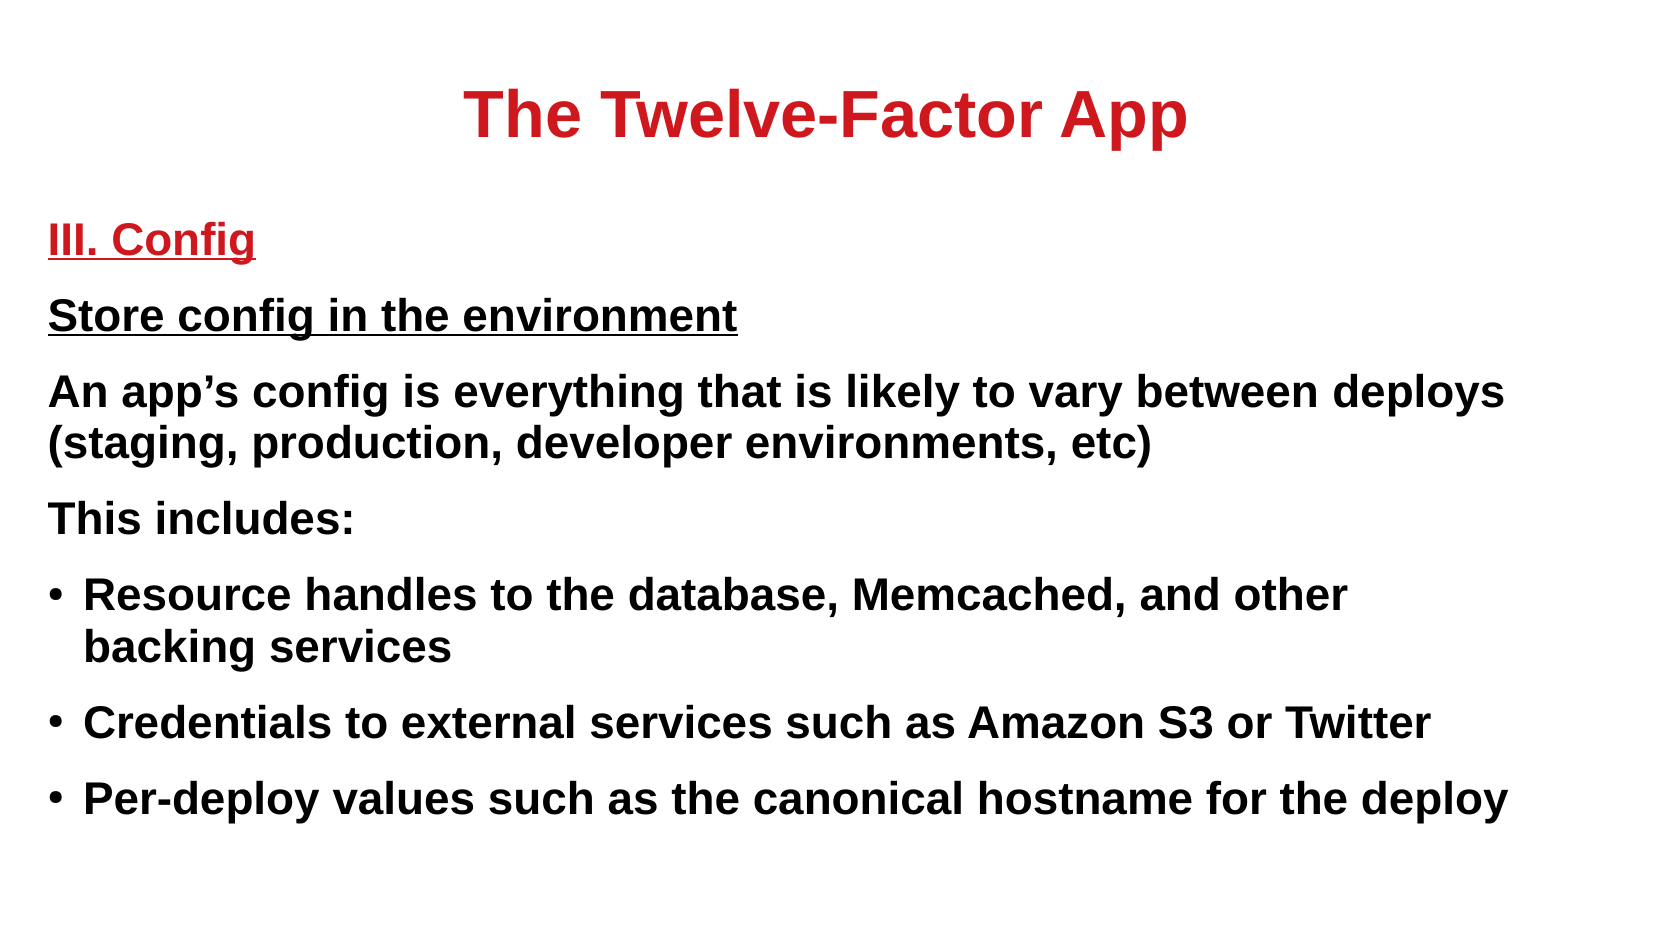

# The Twelve-Factor App
III. Config
Store config in the environment
An app’s config is everything that is likely to vary between deploys (staging, production, developer environments, etc)
This includes:
Resource handles to the database, Memcached, and other backing services
Credentials to external services such as Amazon S3 or Twitter
Per-deploy values such as the canonical hostname for the deploy